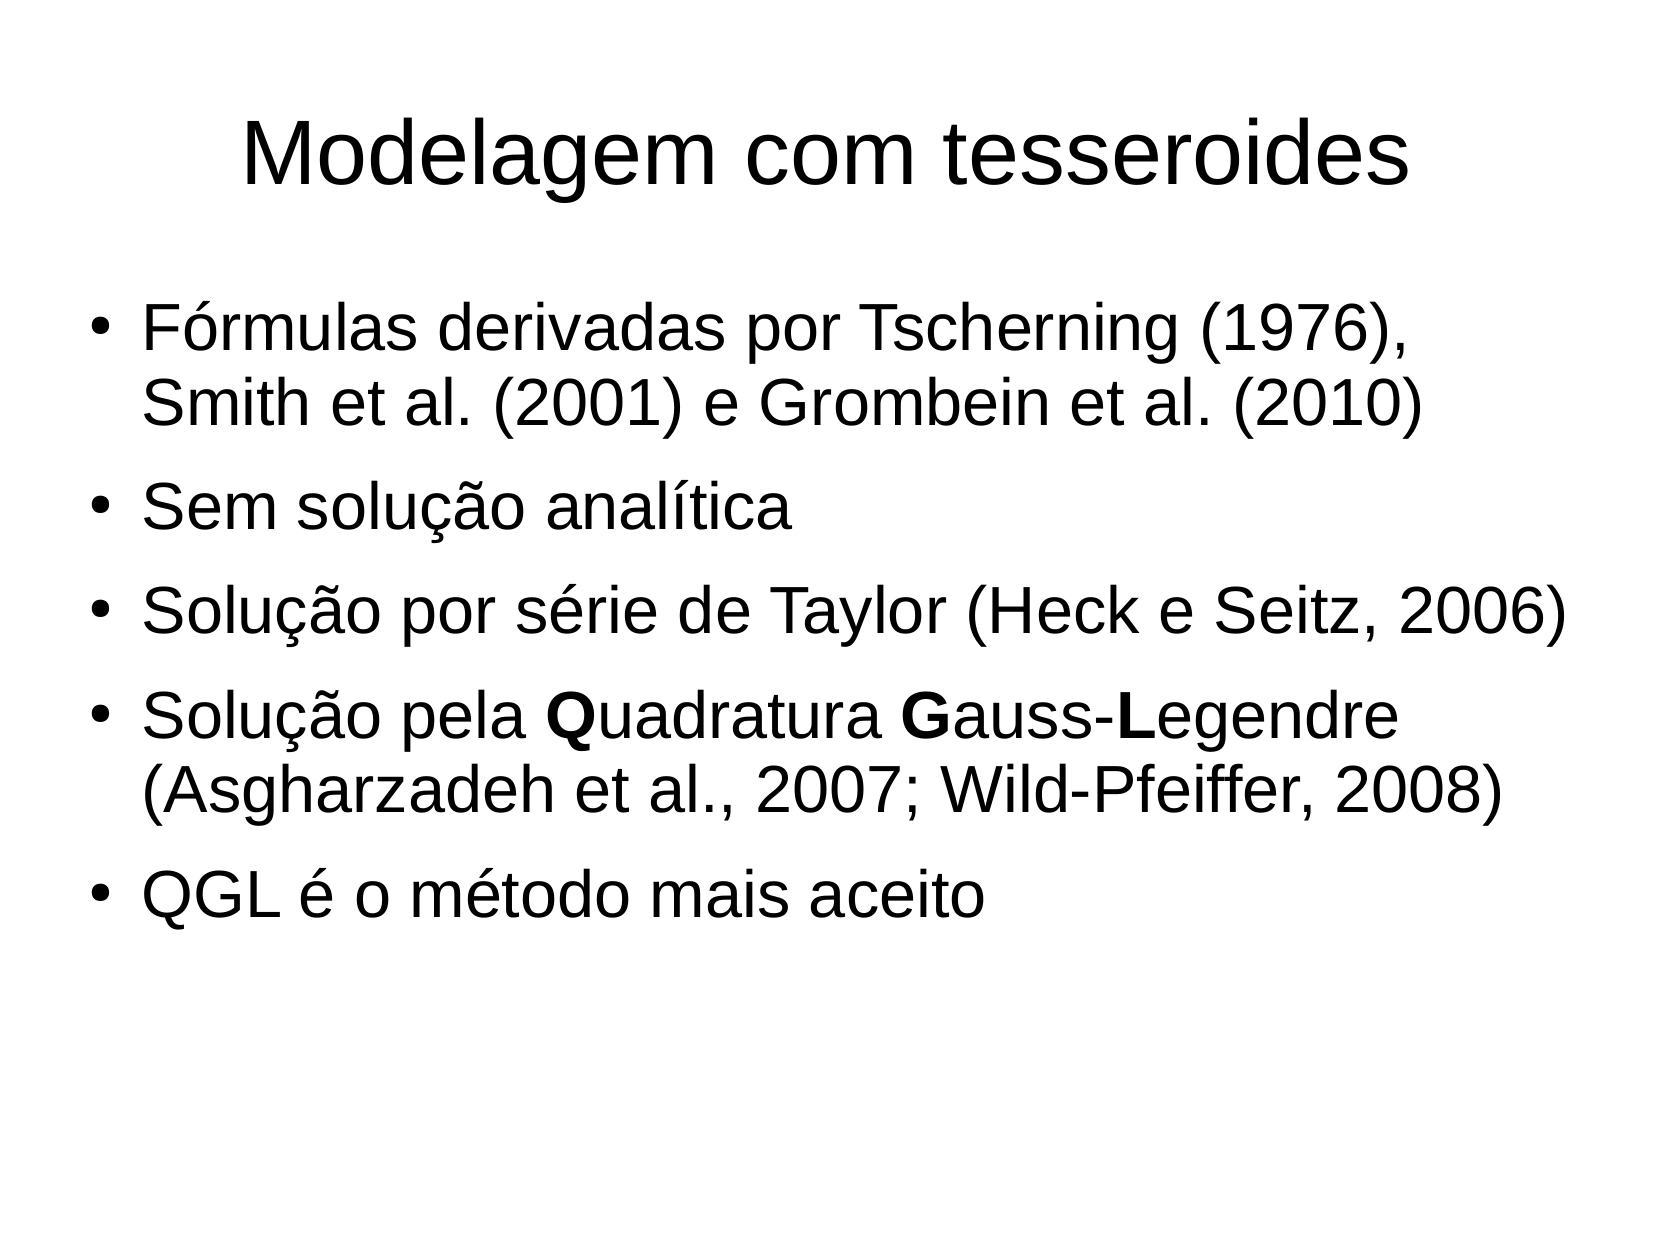

# Modelagem com tesseroides
Fórmulas derivadas por Tscherning (1976), Smith et al. (2001) e Grombein et al. (2010)
Sem solução analítica
Solução por série de Taylor (Heck e Seitz, 2006)
Solução pela Quadratura Gauss-Legendre (Asgharzadeh et al., 2007; Wild-Pfeiffer, 2008)
QGL é o método mais aceito